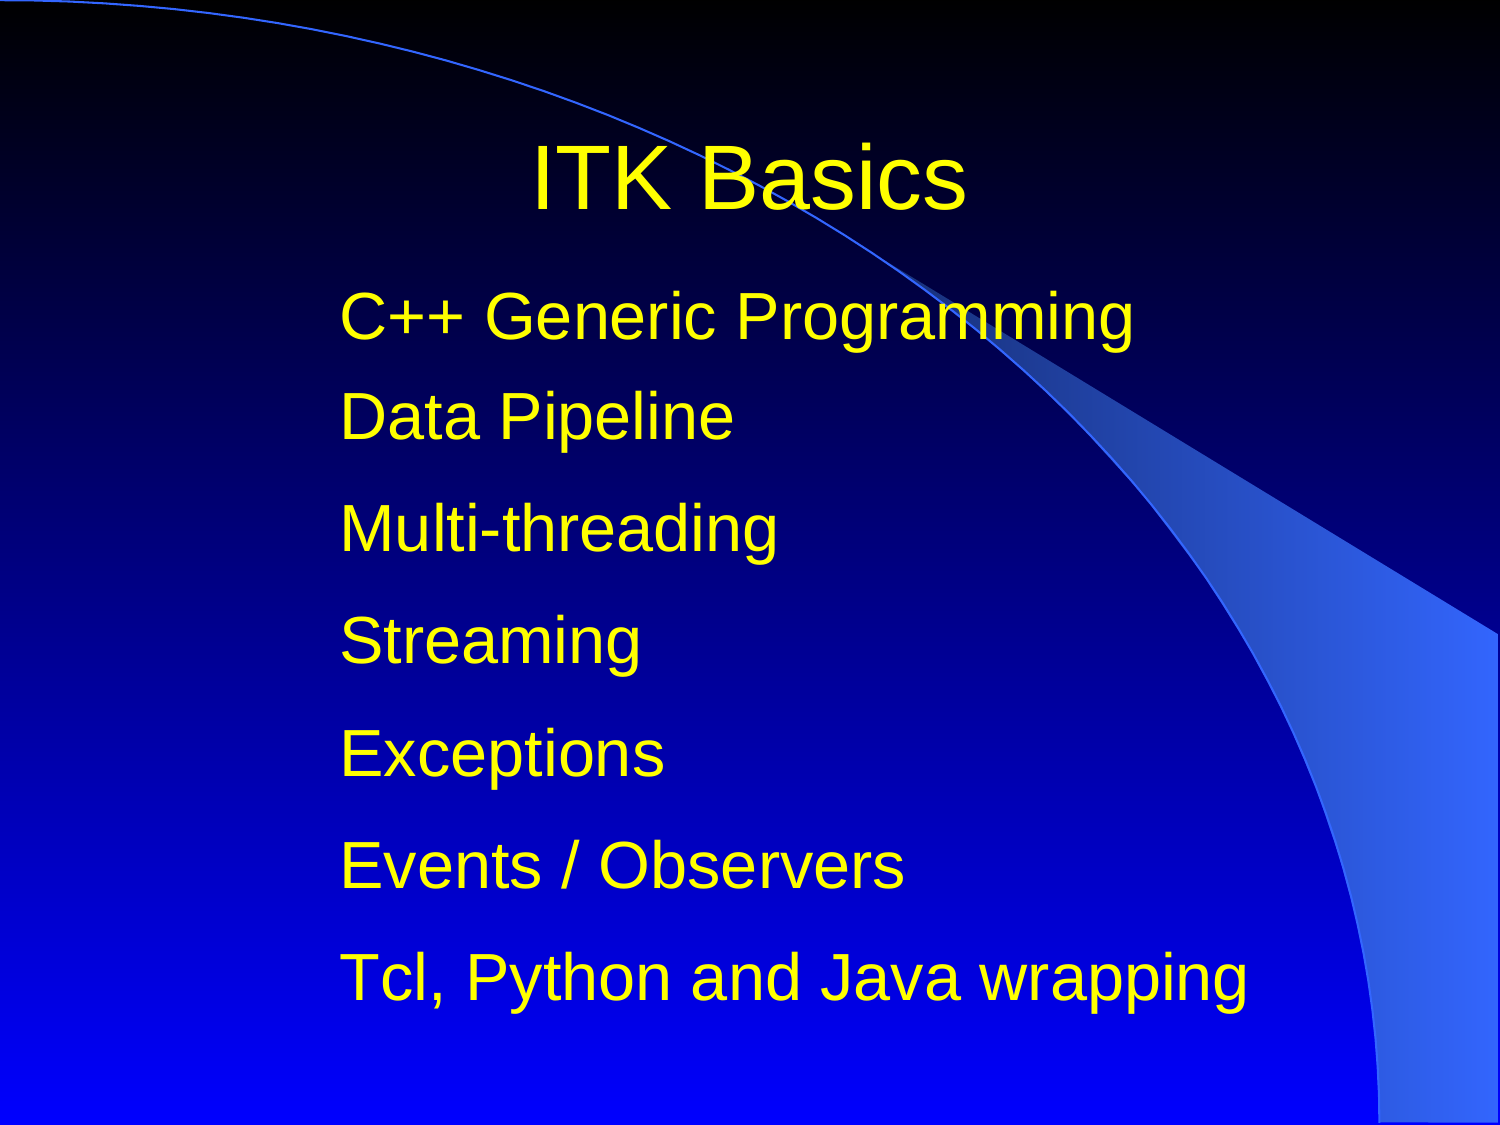

# ITK Basics
C++ Generic Programming
Data Pipeline
Multi-threading
Streaming
Exceptions
Events / Observers
Tcl, Python and Java wrapping